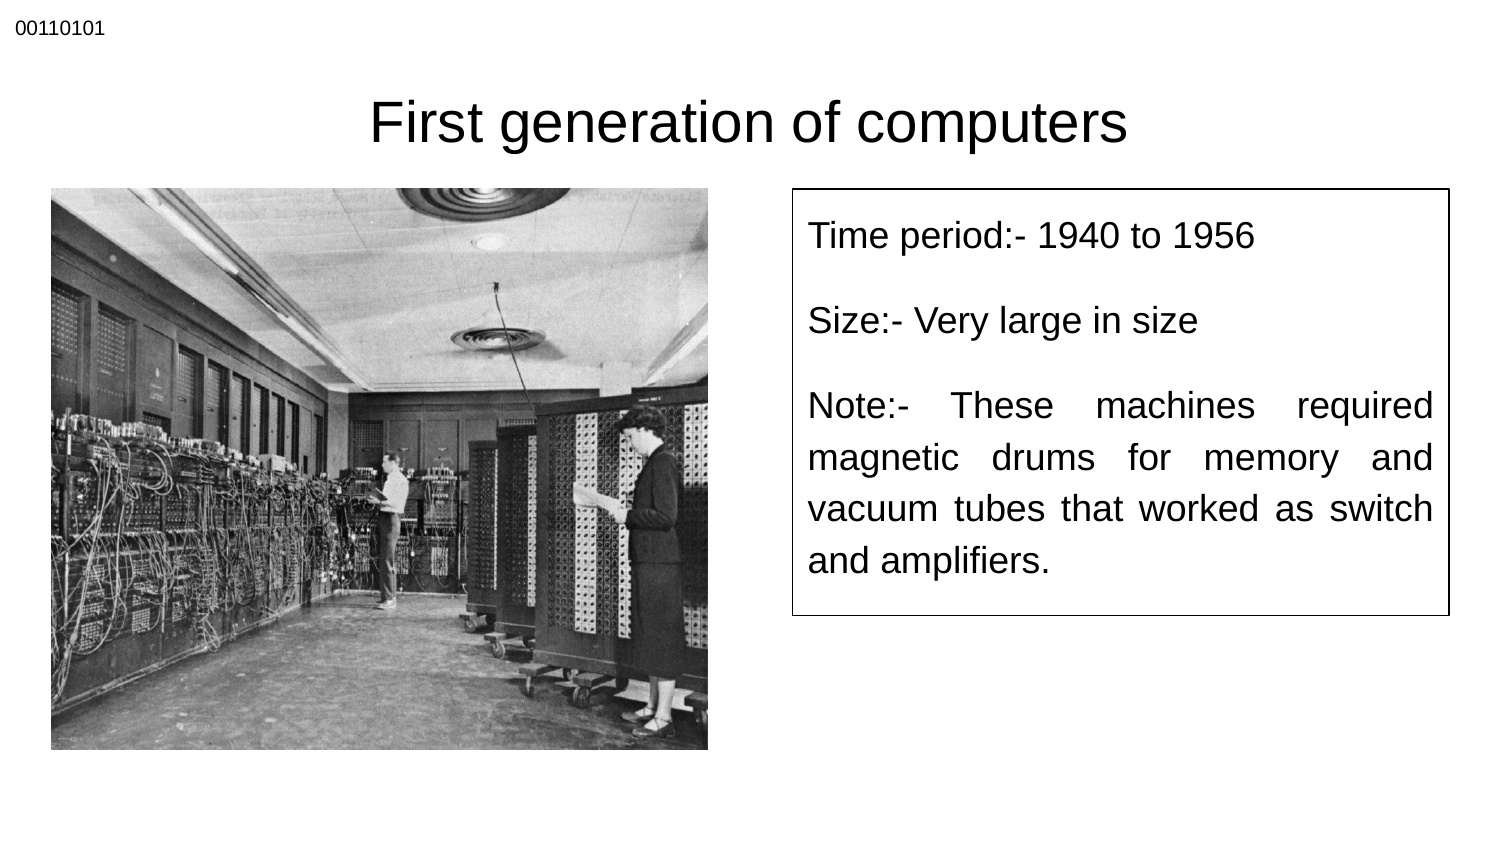

00110101
# First generation of computers
Time period:- 1940 to 1956
Size:- Very large in size
Note:- These machines required magnetic drums for memory and vacuum tubes that worked as switch and amplifiers.